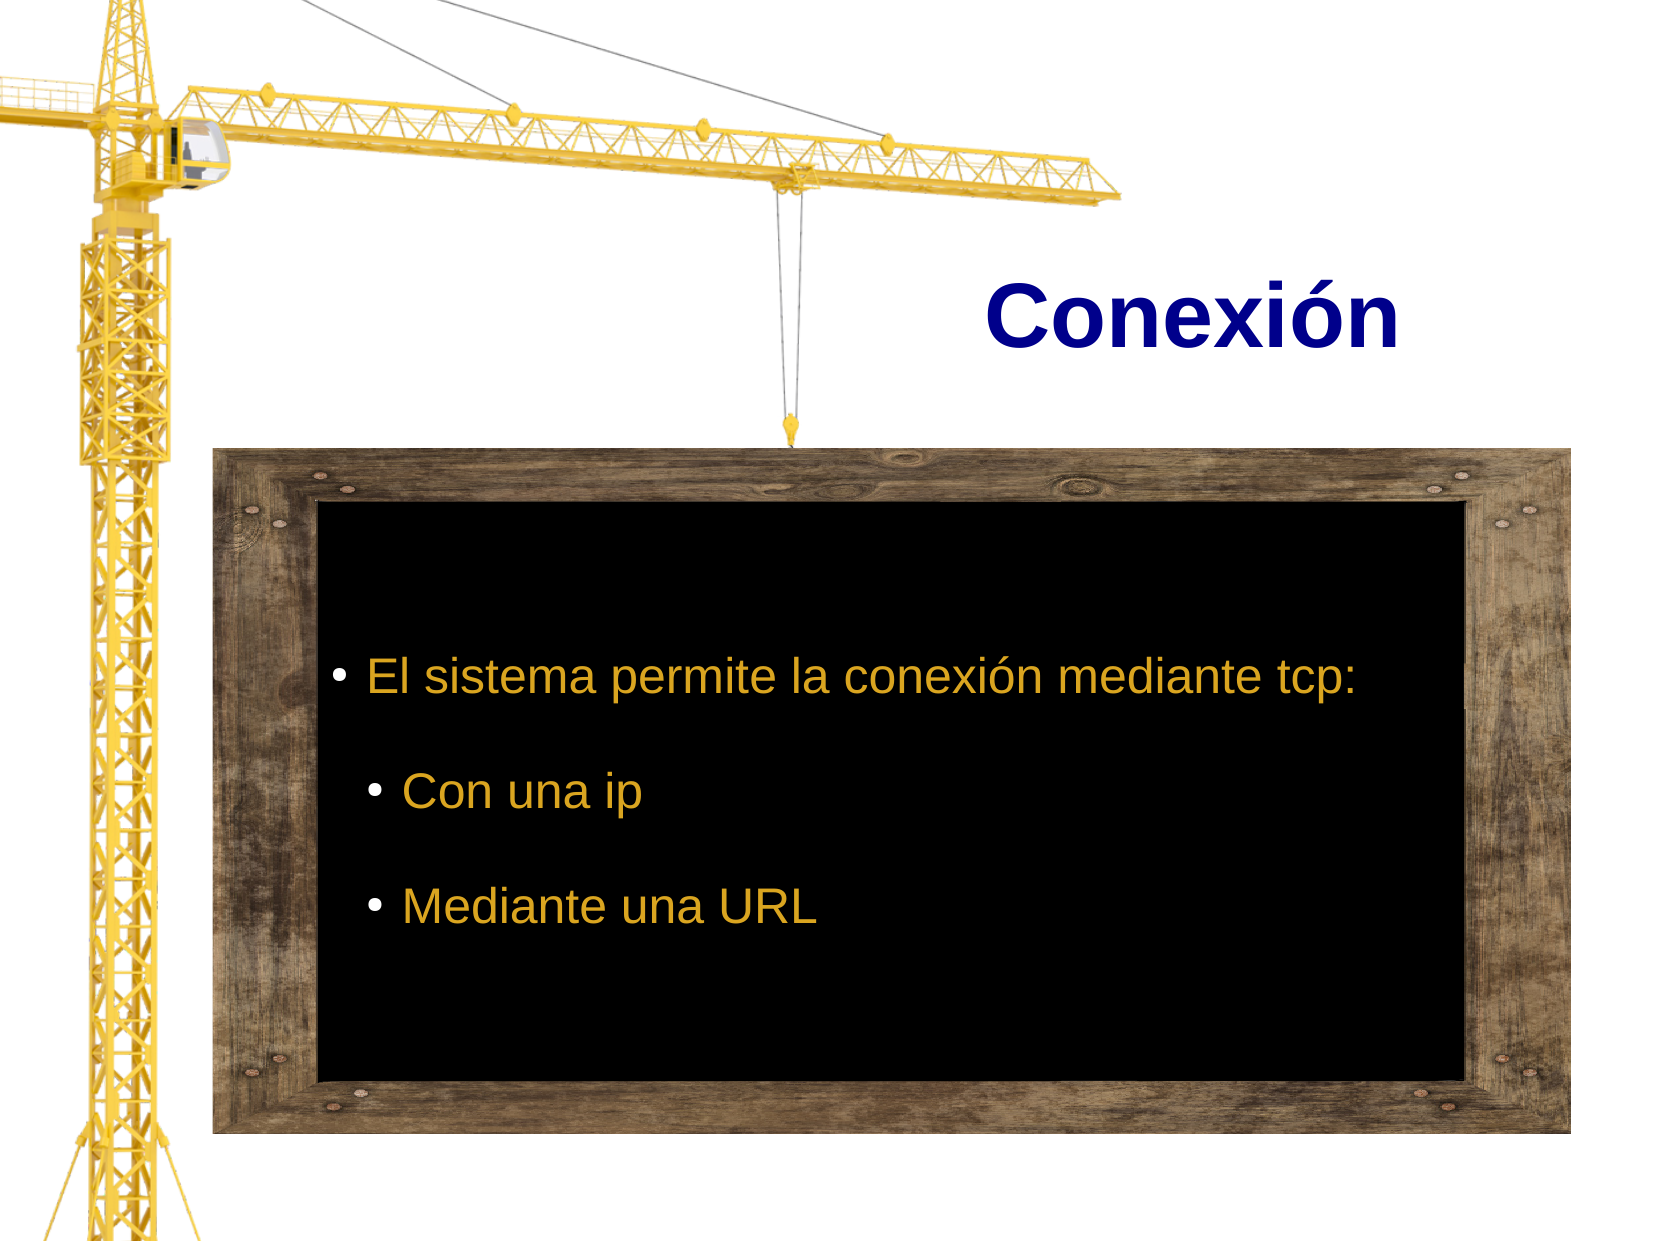

# Conexión
El sistema permite la conexión mediante tcp:
Con una ip
Mediante una URL